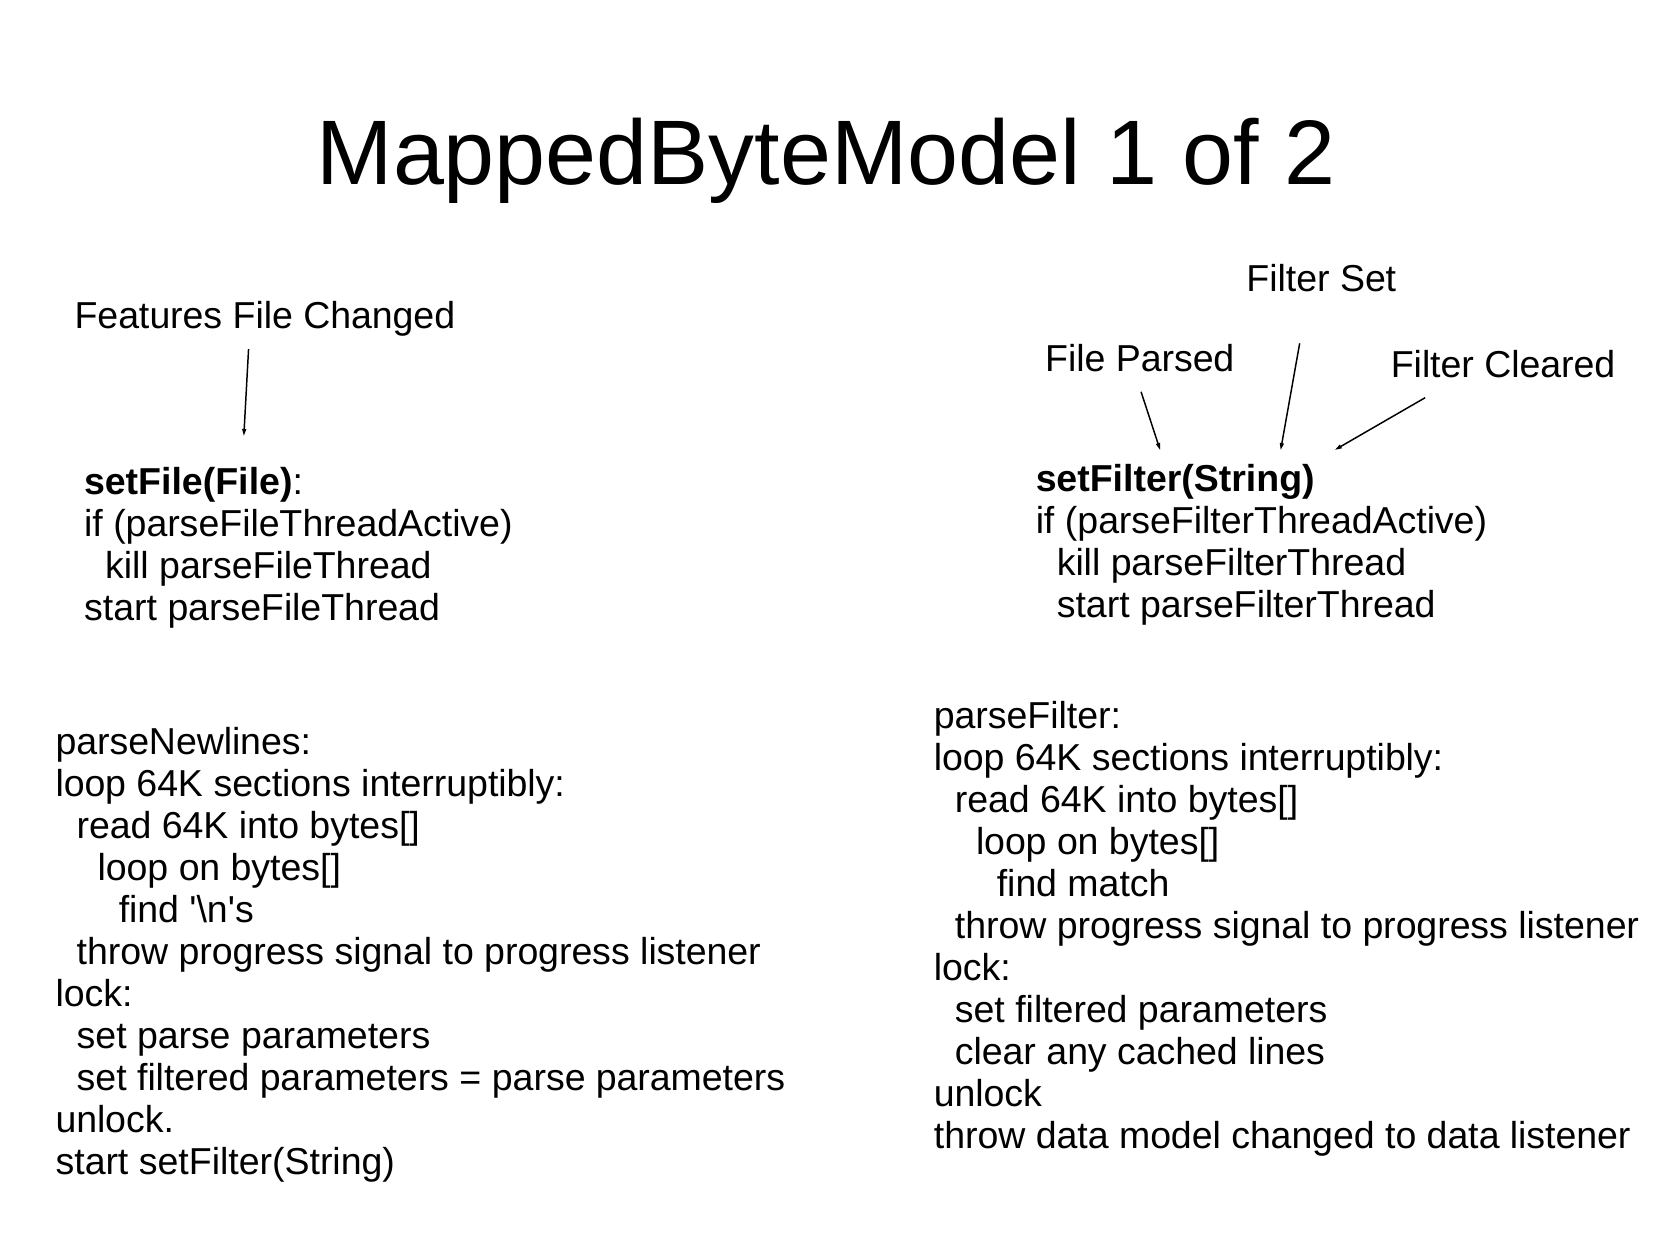

# MappedByteModel 1 of 2
Filter Set
Features File Changed
File Parsed
Filter Cleared
setFilter(String)
if (parseFilterThreadActive)
 kill parseFilterThread
 start parseFilterThread
setFile(File):
if (parseFileThreadActive)
 kill parseFileThread
start parseFileThread
parseFilter:
loop 64K sections interruptibly:
 read 64K into bytes[]
 loop on bytes[]
 find match
 throw progress signal to progress listener
lock:
 set filtered parameters
 clear any cached lines
unlock
throw data model changed to data listener
parseNewlines:
loop 64K sections interruptibly:
 read 64K into bytes[]
 loop on bytes[]
 find '\n's
 throw progress signal to progress listener
lock:
 set parse parameters
 set filtered parameters = parse parameters
unlock.
start setFilter(String)